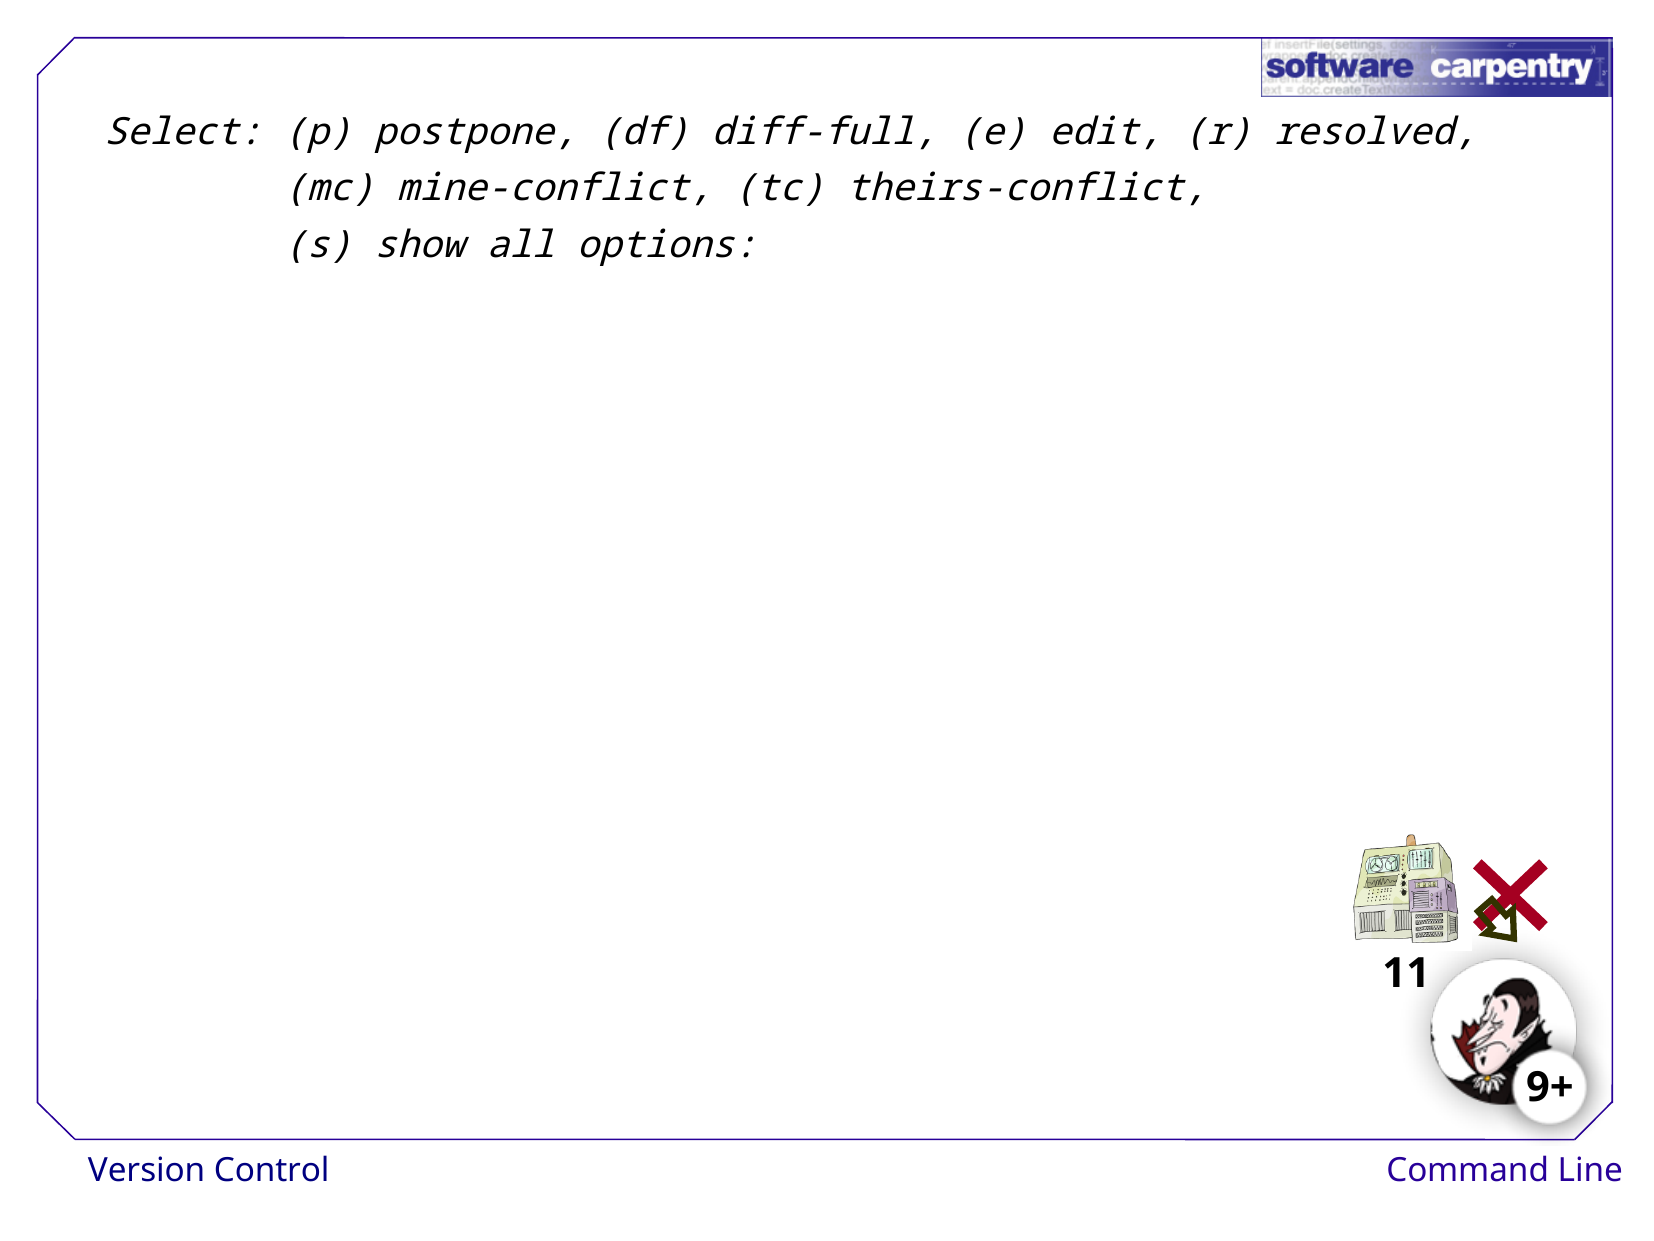

Select: (p) postpone, (df) diff-full, (e) edit, (r) resolved,
 (mc) mine-conflict, (tc) theirs-conflict,
 (s) show all options:
11
9+